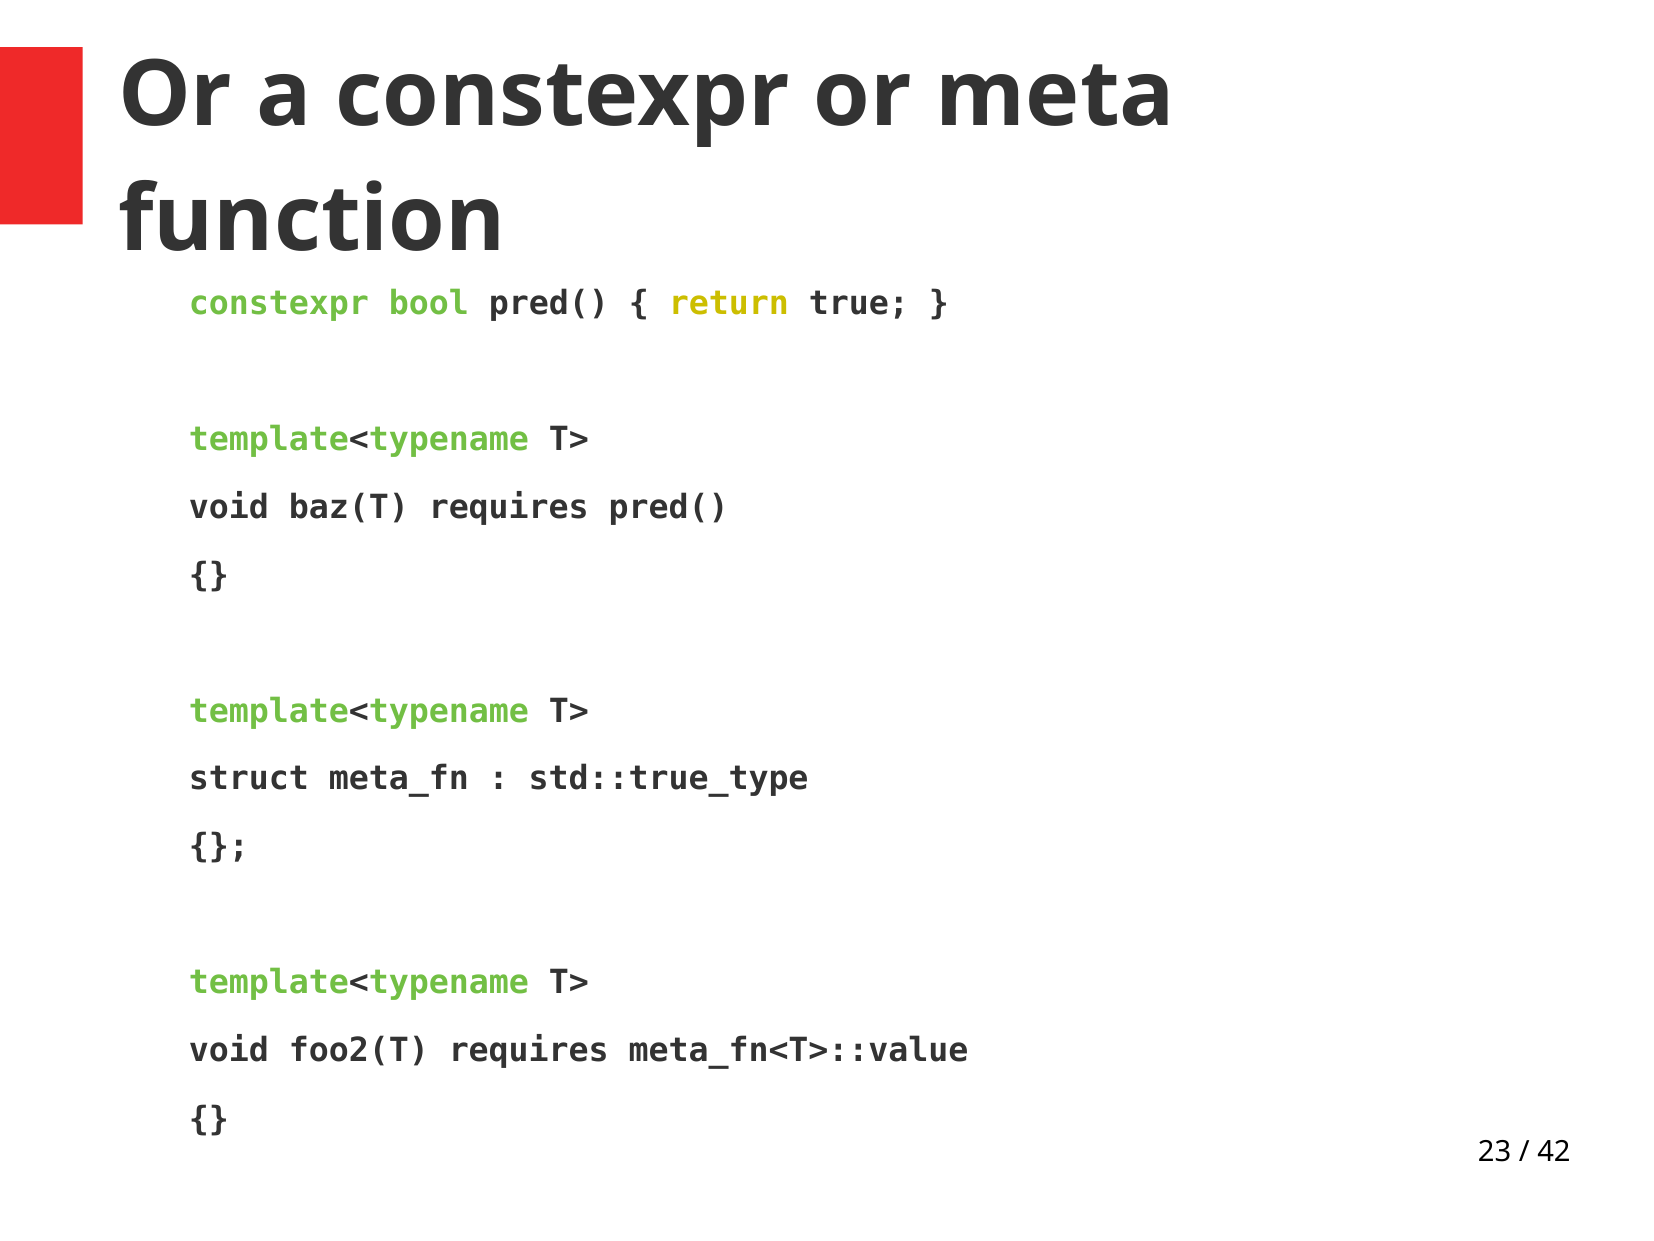

# Or a constexpr or meta function
constexpr bool pred() { return true; }
template<typename T>
void baz(T) requires pred()
{}
template<typename T>
struct meta_fn : std::true_type
{};
template<typename T>
void foo2(T) requires meta_fn<T>::value
{}
23